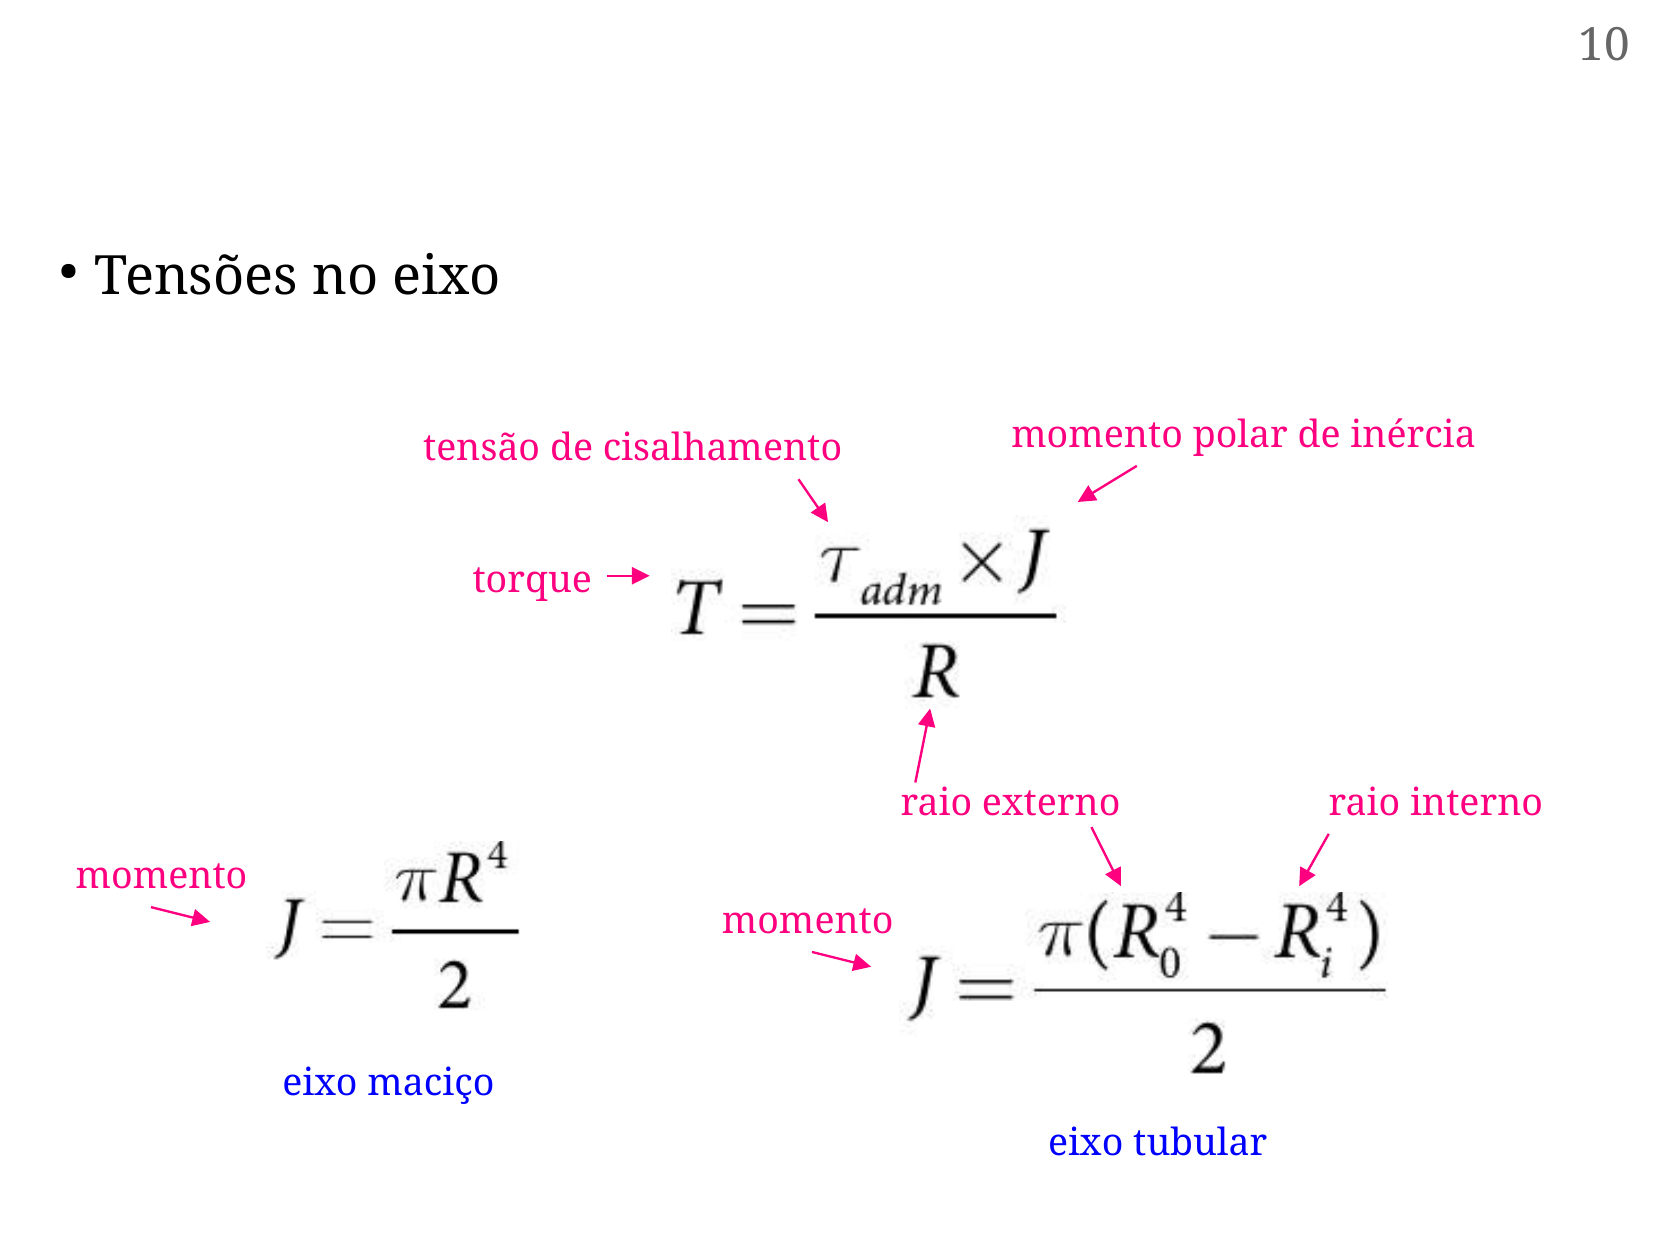

10
# Tensões no eixo
momento polar de inércia
 tensão de cisalhamento
torque
raio externo
raio interno
momento
momento
eixo maciço
eixo tubular